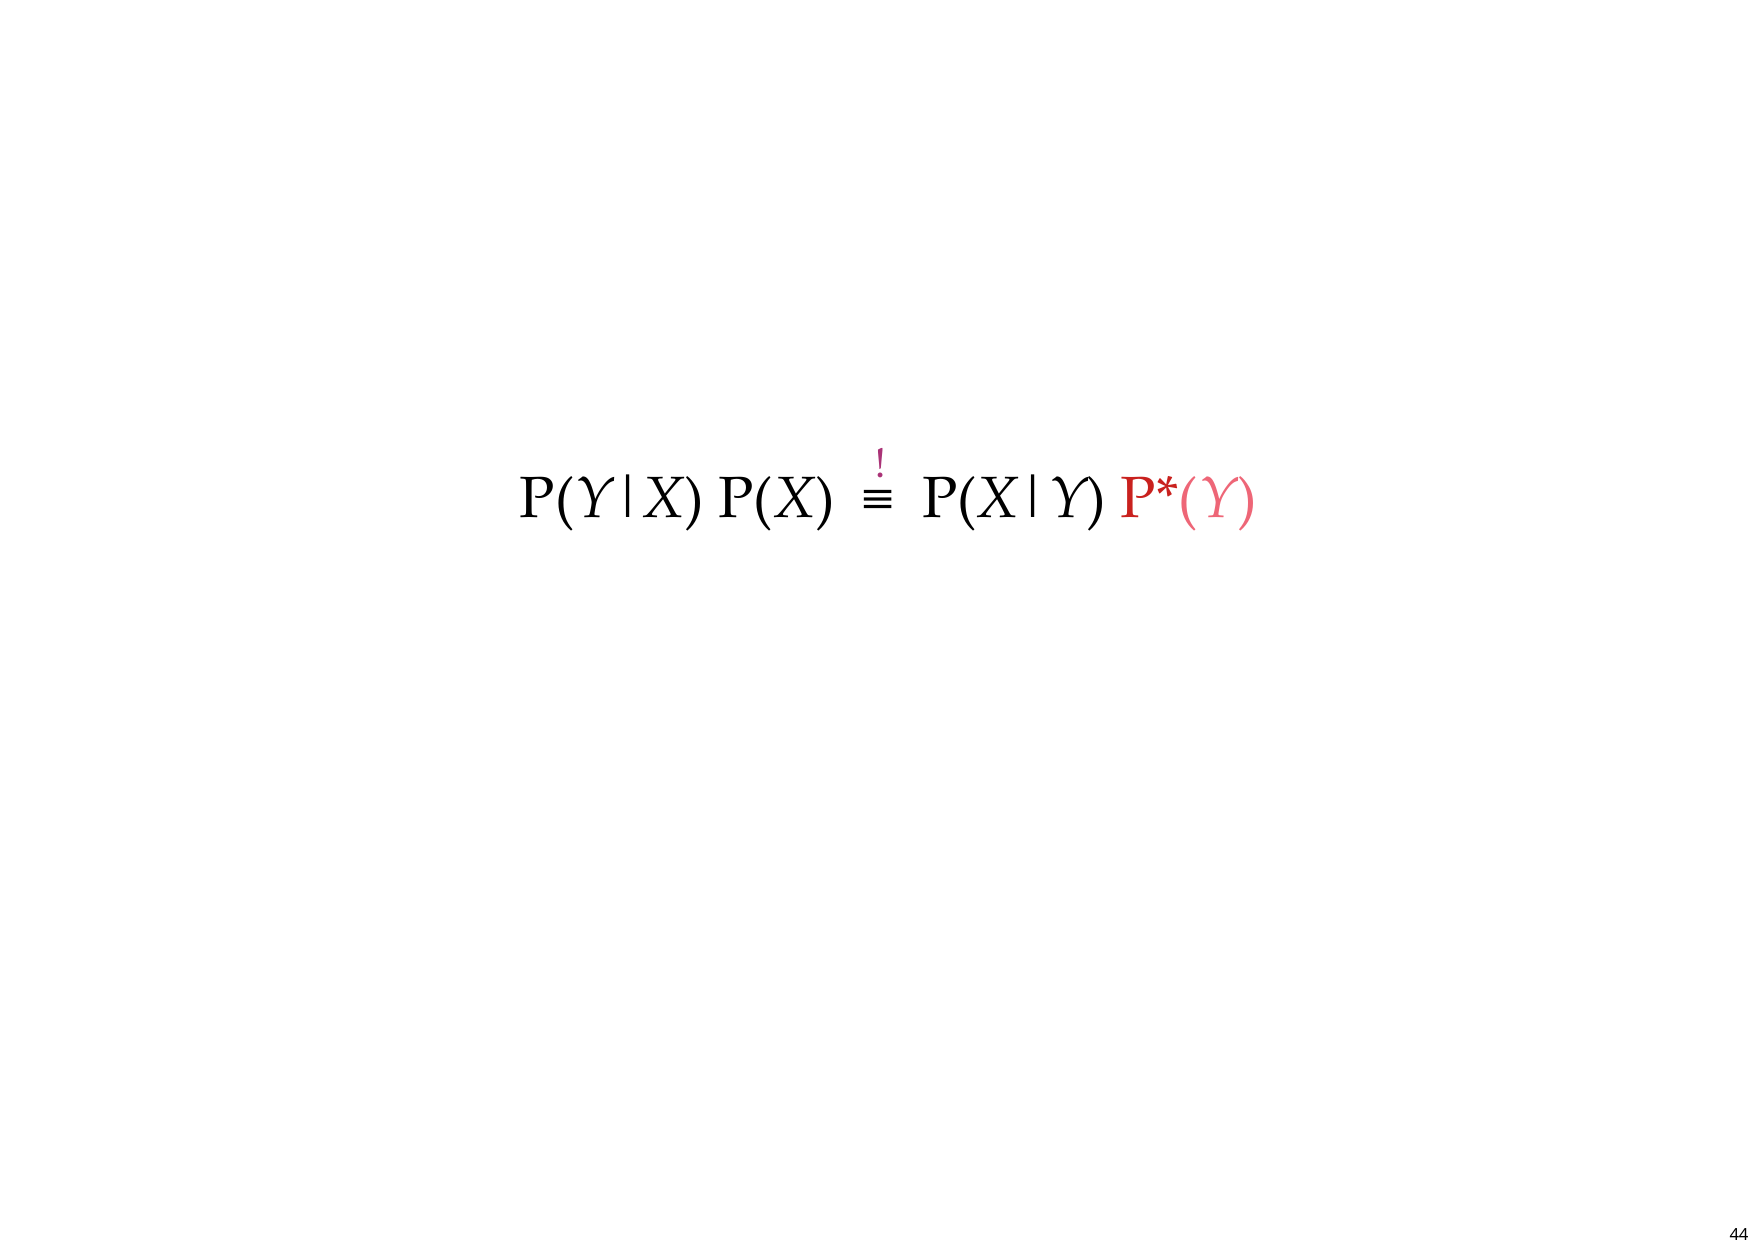

!
P(Y|X) P(X) ≡ P(X|Y) P*(Y)
44